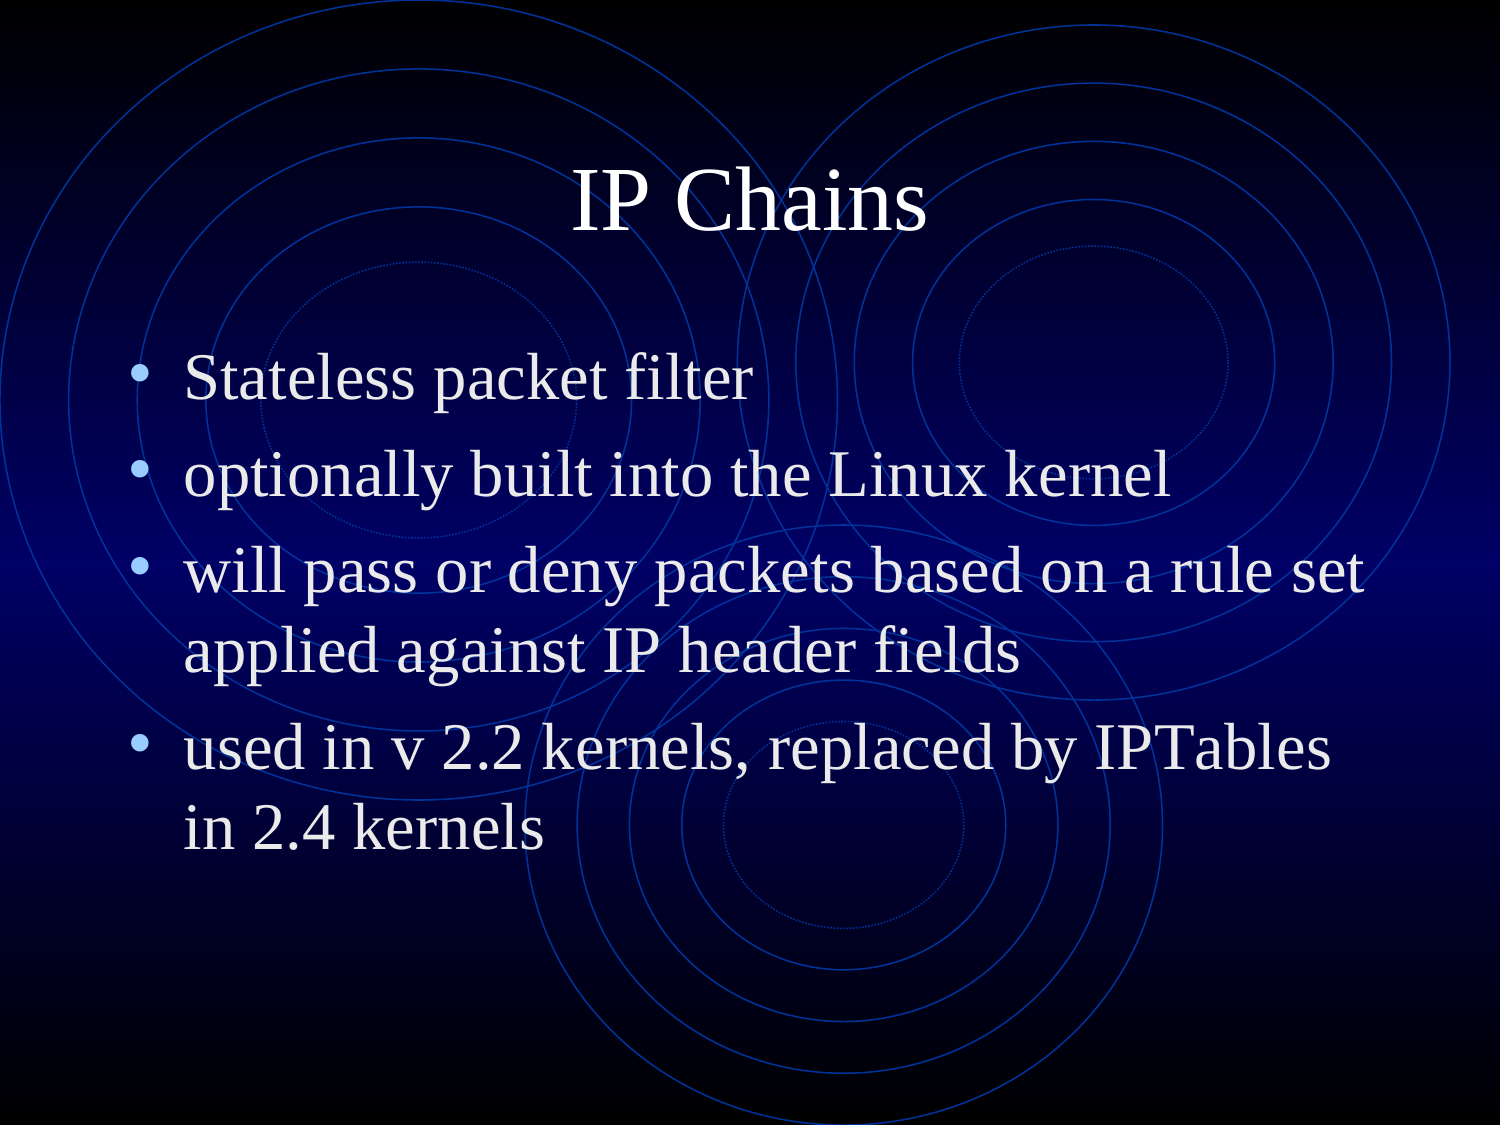

# IP Chains
Stateless packet filter
optionally built into the Linux kernel
will pass or deny packets based on a rule set applied against IP header fields
used in v 2.2 kernels, replaced by IPTables in 2.4 kernels